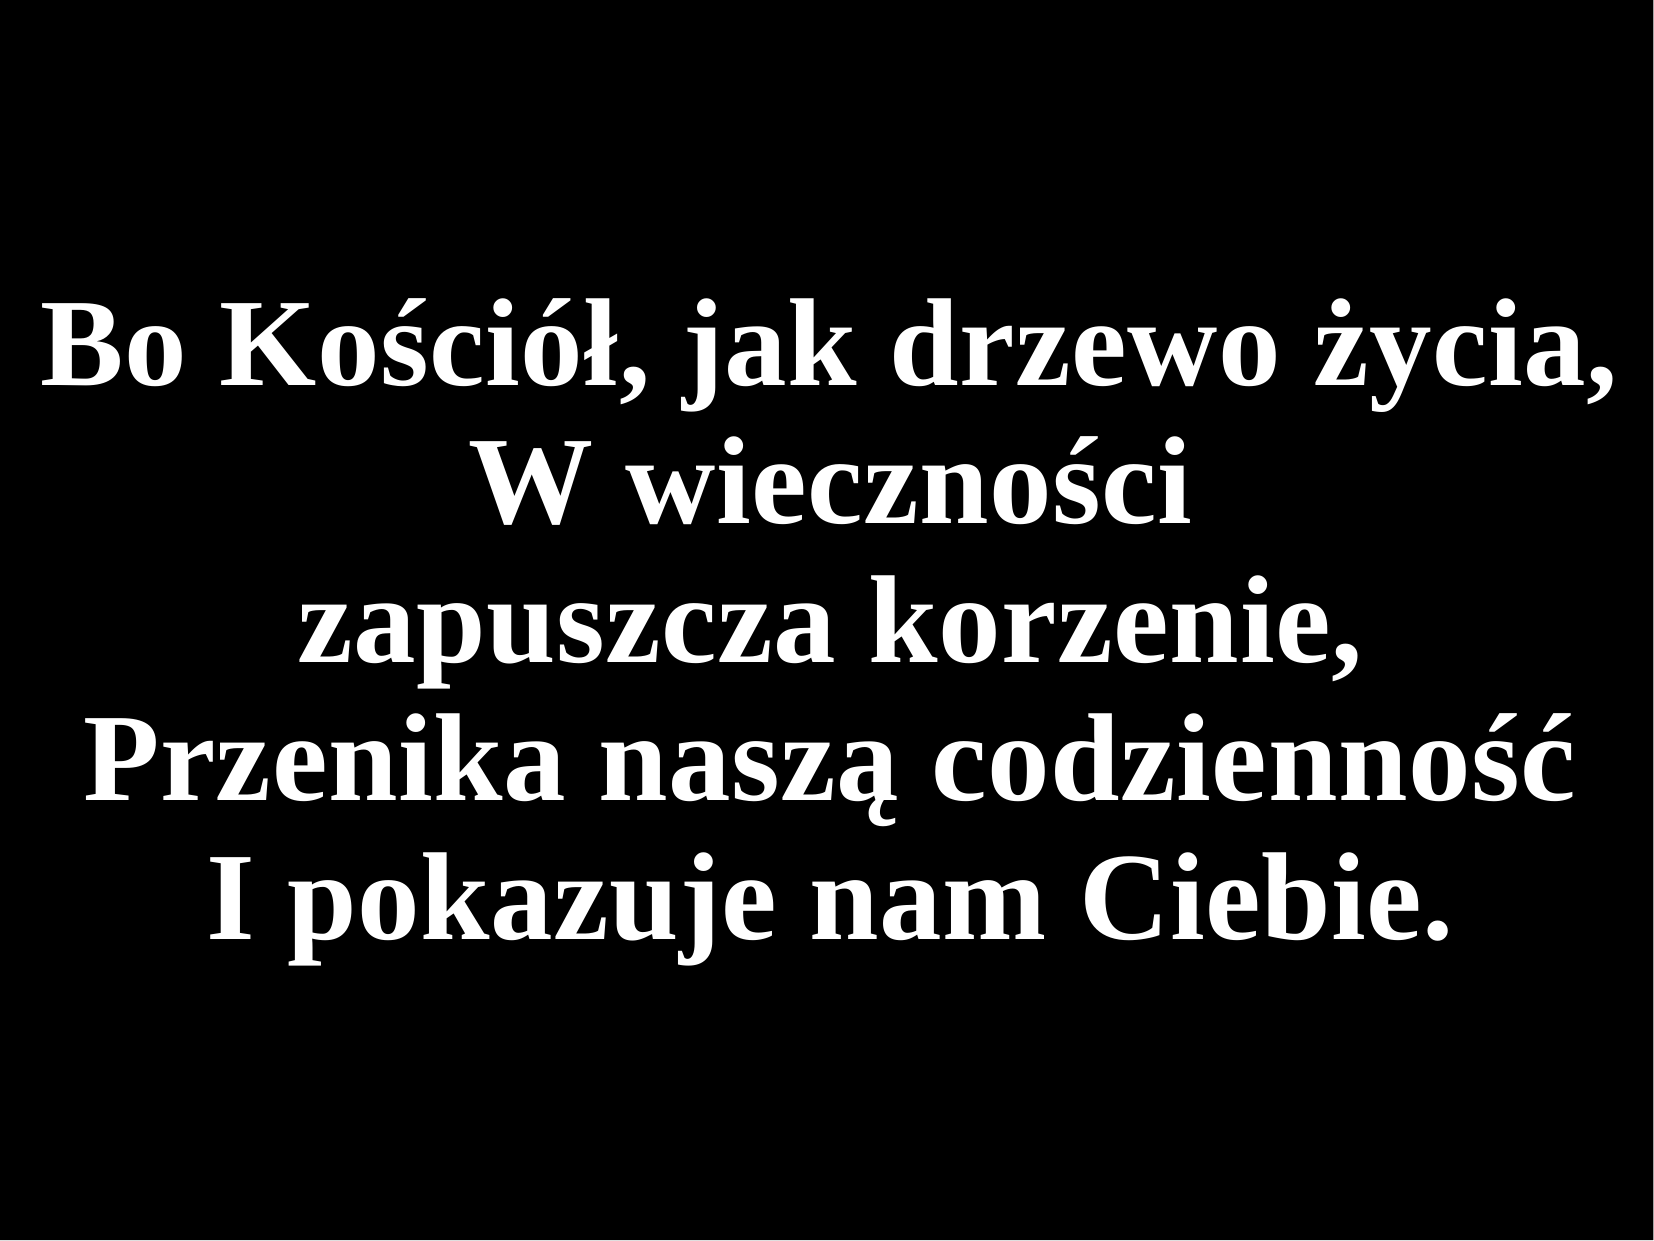

# Bo Kościół, jak drzewo życia, W wieczności zapuszcza korzenie, Przenika naszą codzienność I pokazuje nam Ciebie.